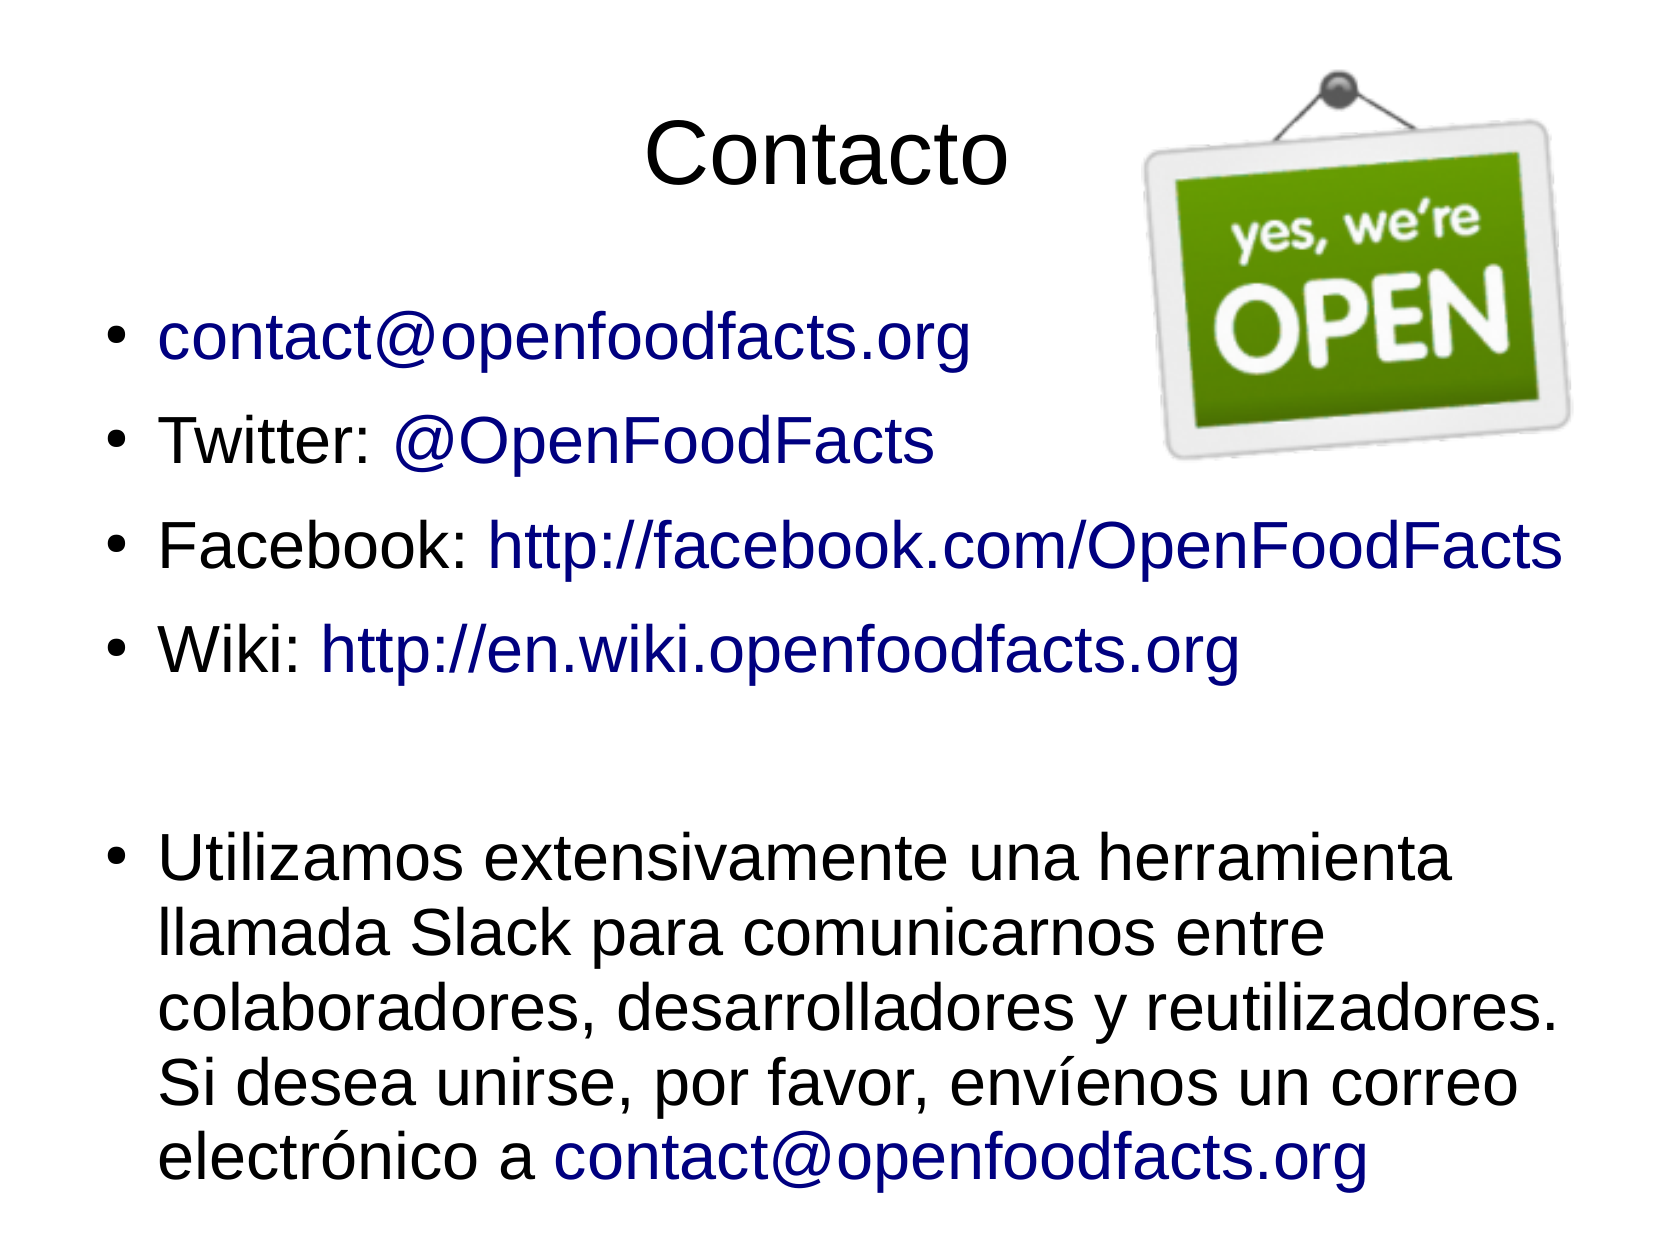

# Contacto
contact@openfoodfacts.org
Twitter: @OpenFoodFacts
Facebook: http://facebook.com/OpenFoodFacts
Wiki: http://en.wiki.openfoodfacts.org
Utilizamos extensivamente una herramienta llamada Slack para comunicarnos entre colaboradores, desarrolladores y reutilizadores. Si desea unirse, por favor, envíenos un correo electrónico a contact@openfoodfacts.org